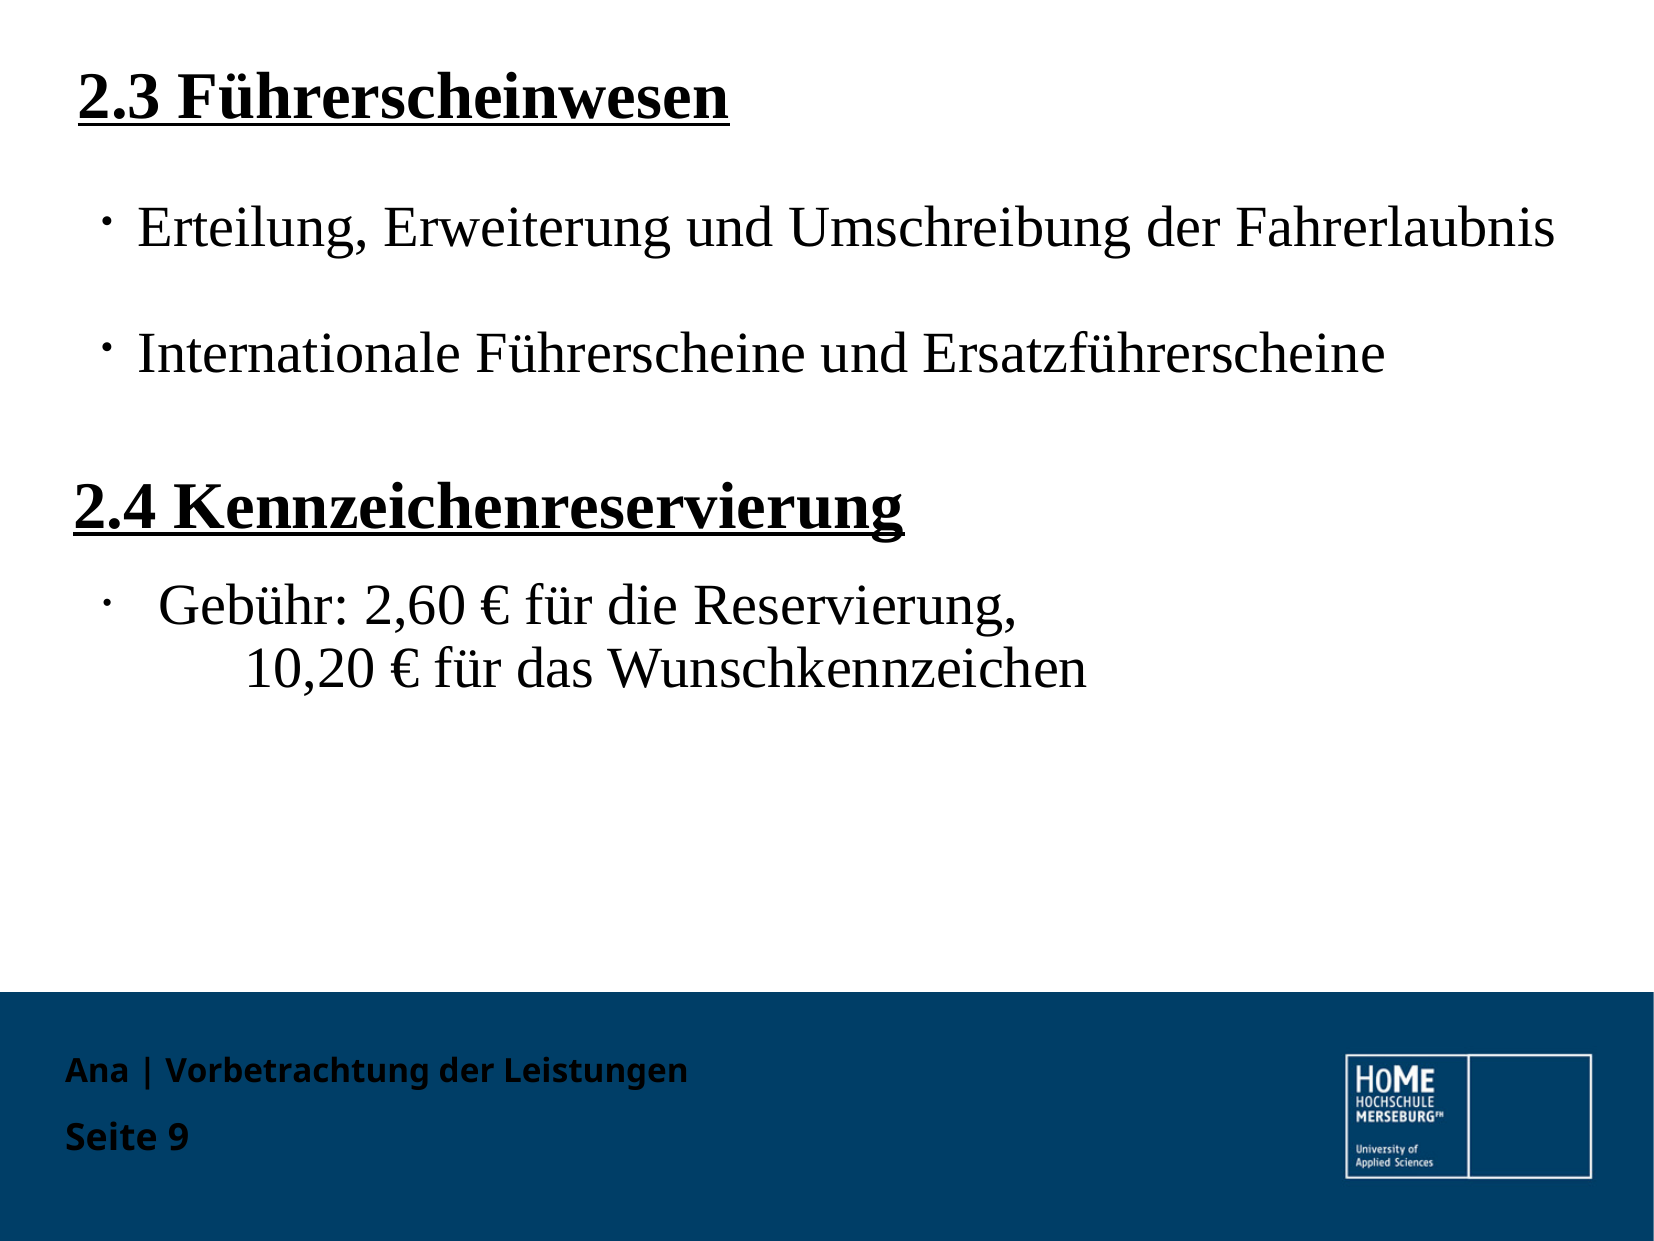

2.3 Führerscheinwesen
# Erteilung, Erweiterung und Umschreibung der Fahrerlaubnis
Internationale Führerscheine und Ersatzführerscheine
Gebühr: 2,60 € für die Reservierung,
10,20 € für das Wunschkennzeichen
2.4 Kennzeichenreservierung